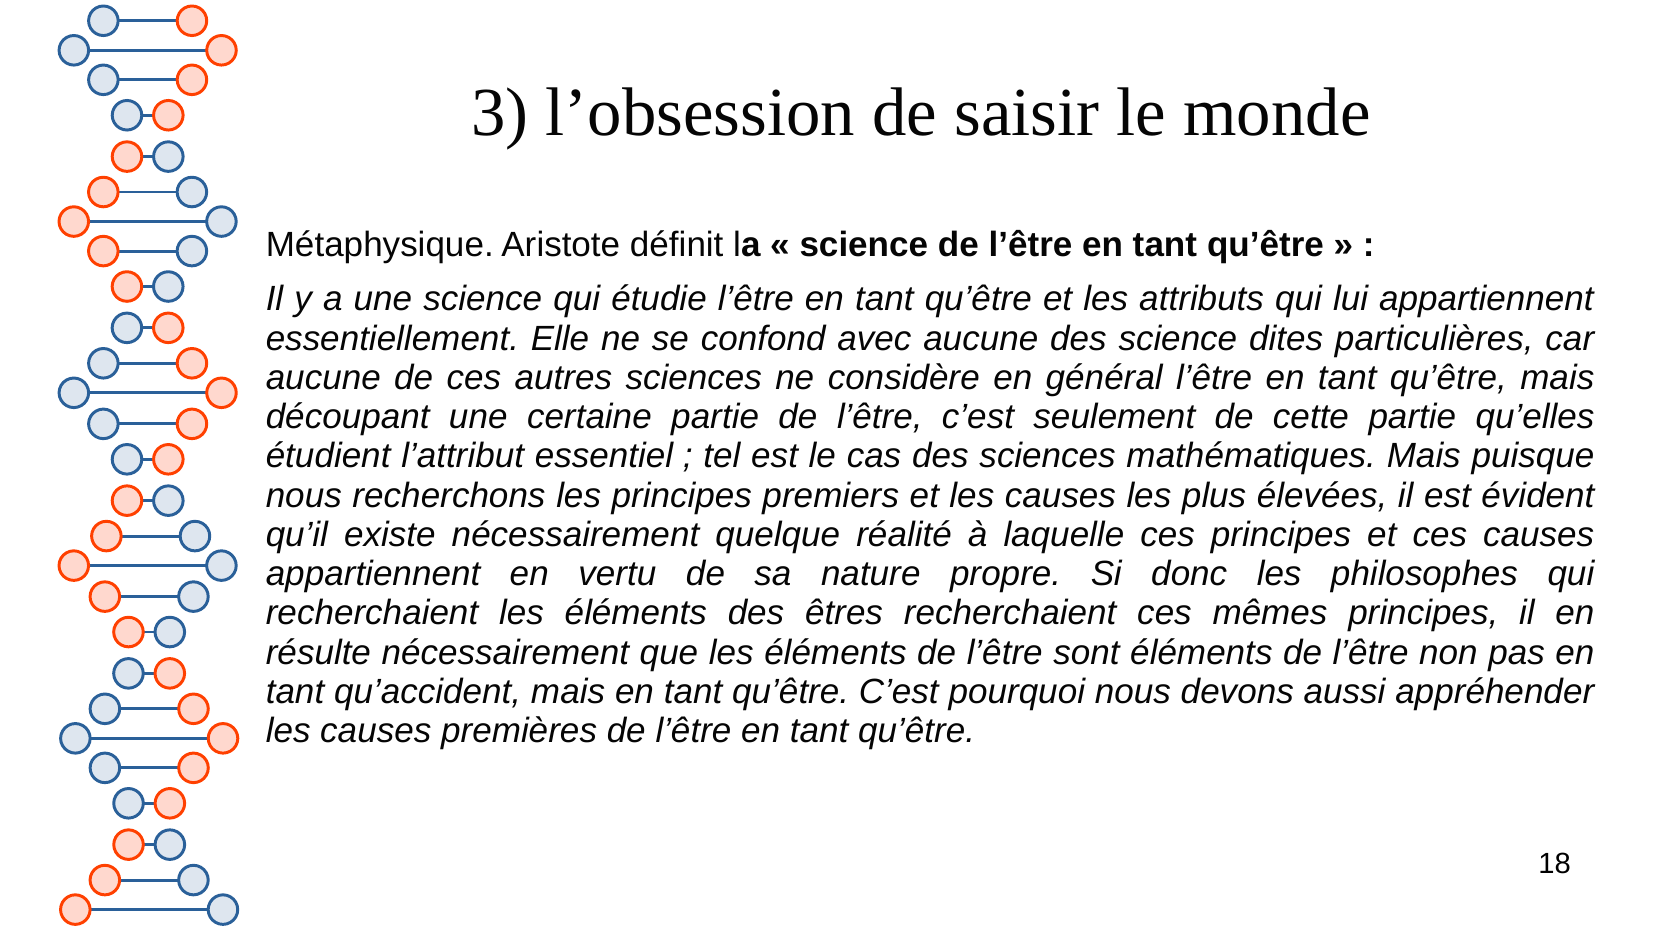

# 3) l’obsession de saisir le monde
Métaphysique. Aristote définit la « science de l’être en tant qu’être » :
Il y a une science qui étudie l’être en tant qu’être et les attributs qui lui appartiennent essentiellement. Elle ne se confond avec aucune des science dites particulières, car aucune de ces autres sciences ne considère en général l’être en tant qu’être, mais découpant une certaine partie de l’être, c’est seulement de cette partie qu’elles étudient l’attribut essentiel ; tel est le cas des sciences mathématiques. Mais puisque nous recherchons les principes premiers et les causes les plus élevées, il est évident qu’il existe nécessairement quelque réalité à laquelle ces principes et ces causes appartiennent en vertu de sa nature propre. Si donc les philosophes qui recherchaient les éléments des êtres recherchaient ces mêmes principes, il en résulte nécessairement que les éléments de l’être sont éléments de l’être non pas en tant qu’accident, mais en tant qu’être. C’est pourquoi nous devons aussi appréhender les causes premières de l’être en tant qu’être.
18